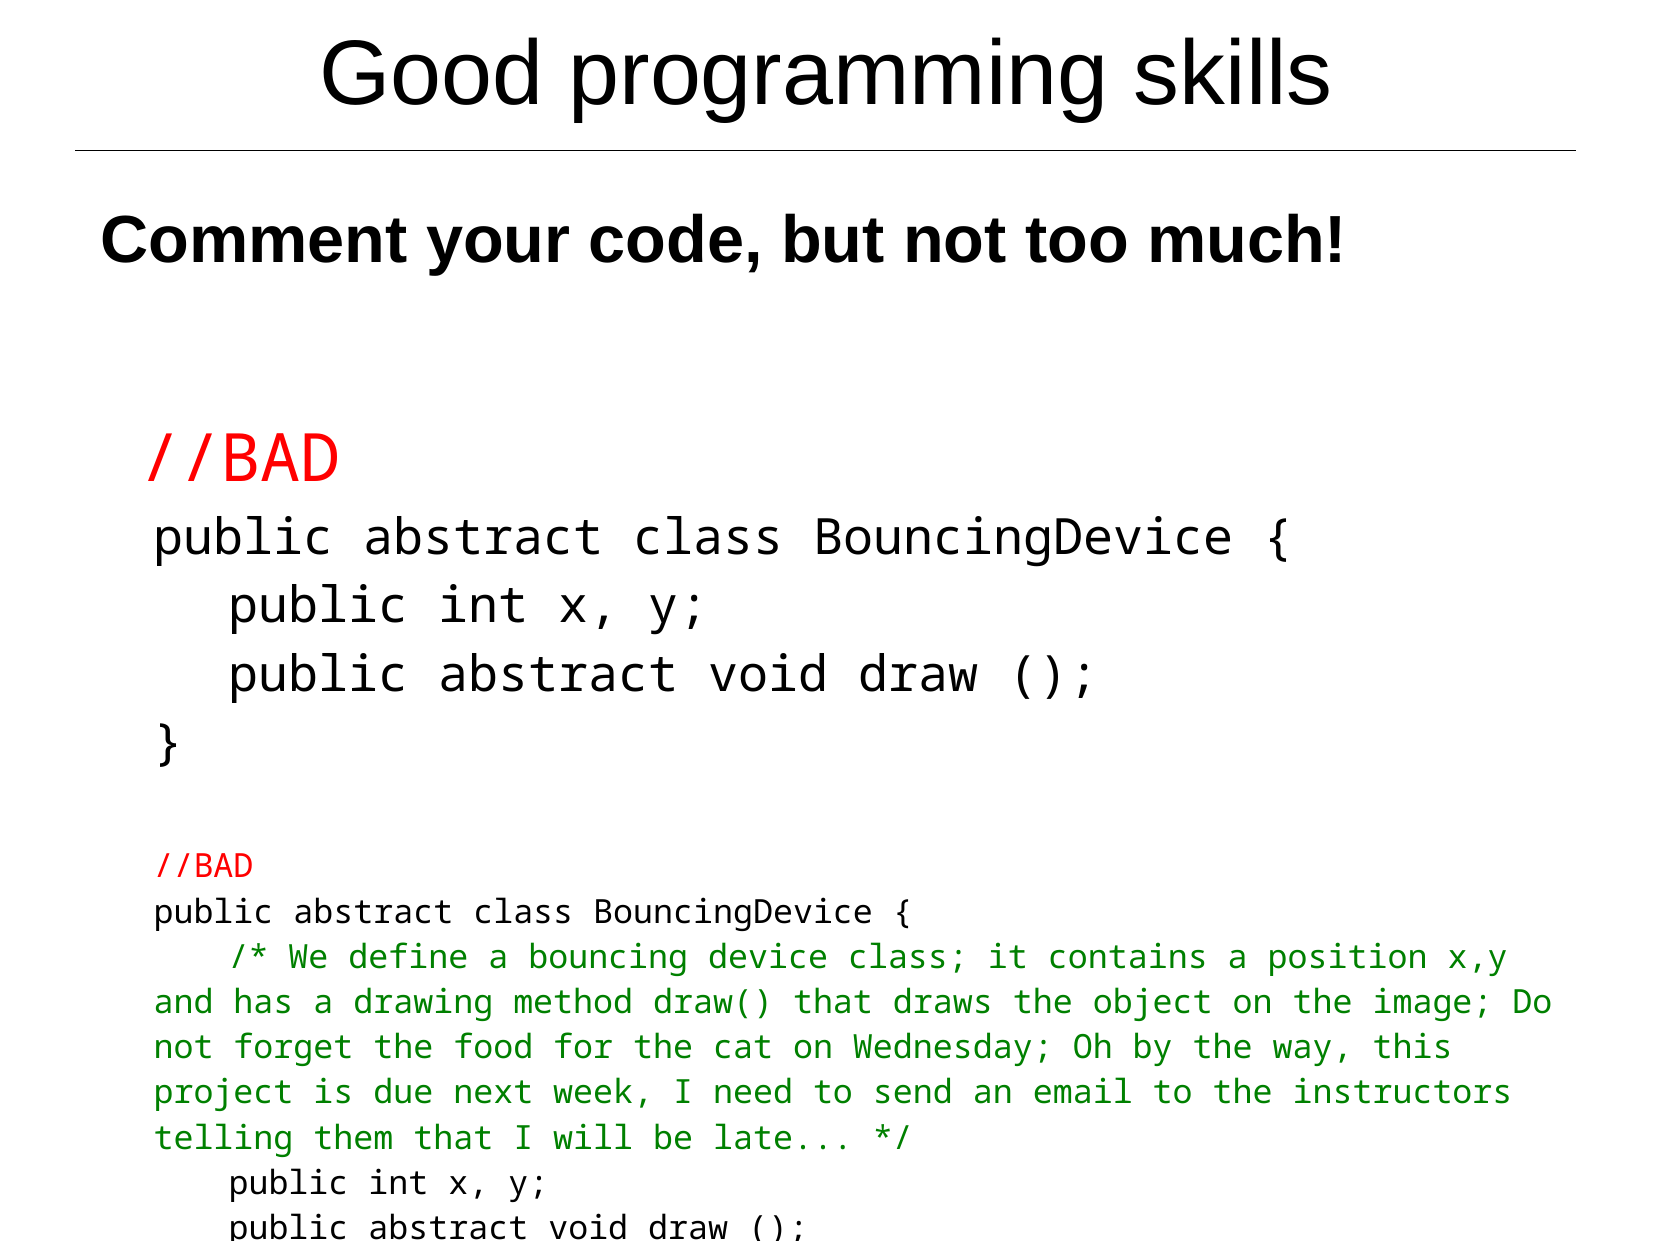

# Good programming skills
Comment your code, but not too much!
 //BAD
public abstract class BouncingDevice {
	public int x, y;
	public abstract void draw ();
}
//BAD
public abstract class BouncingDevice {
	/* We define a bouncing device class; it contains a position x,y and has a drawing method draw() that draws the object on the image; Do not forget the food for the cat on Wednesday; Oh by the way, this project is due next week, I need to send an email to the instructors telling them that I will be late... */
	public int x, y;
	public abstract void draw ();
}